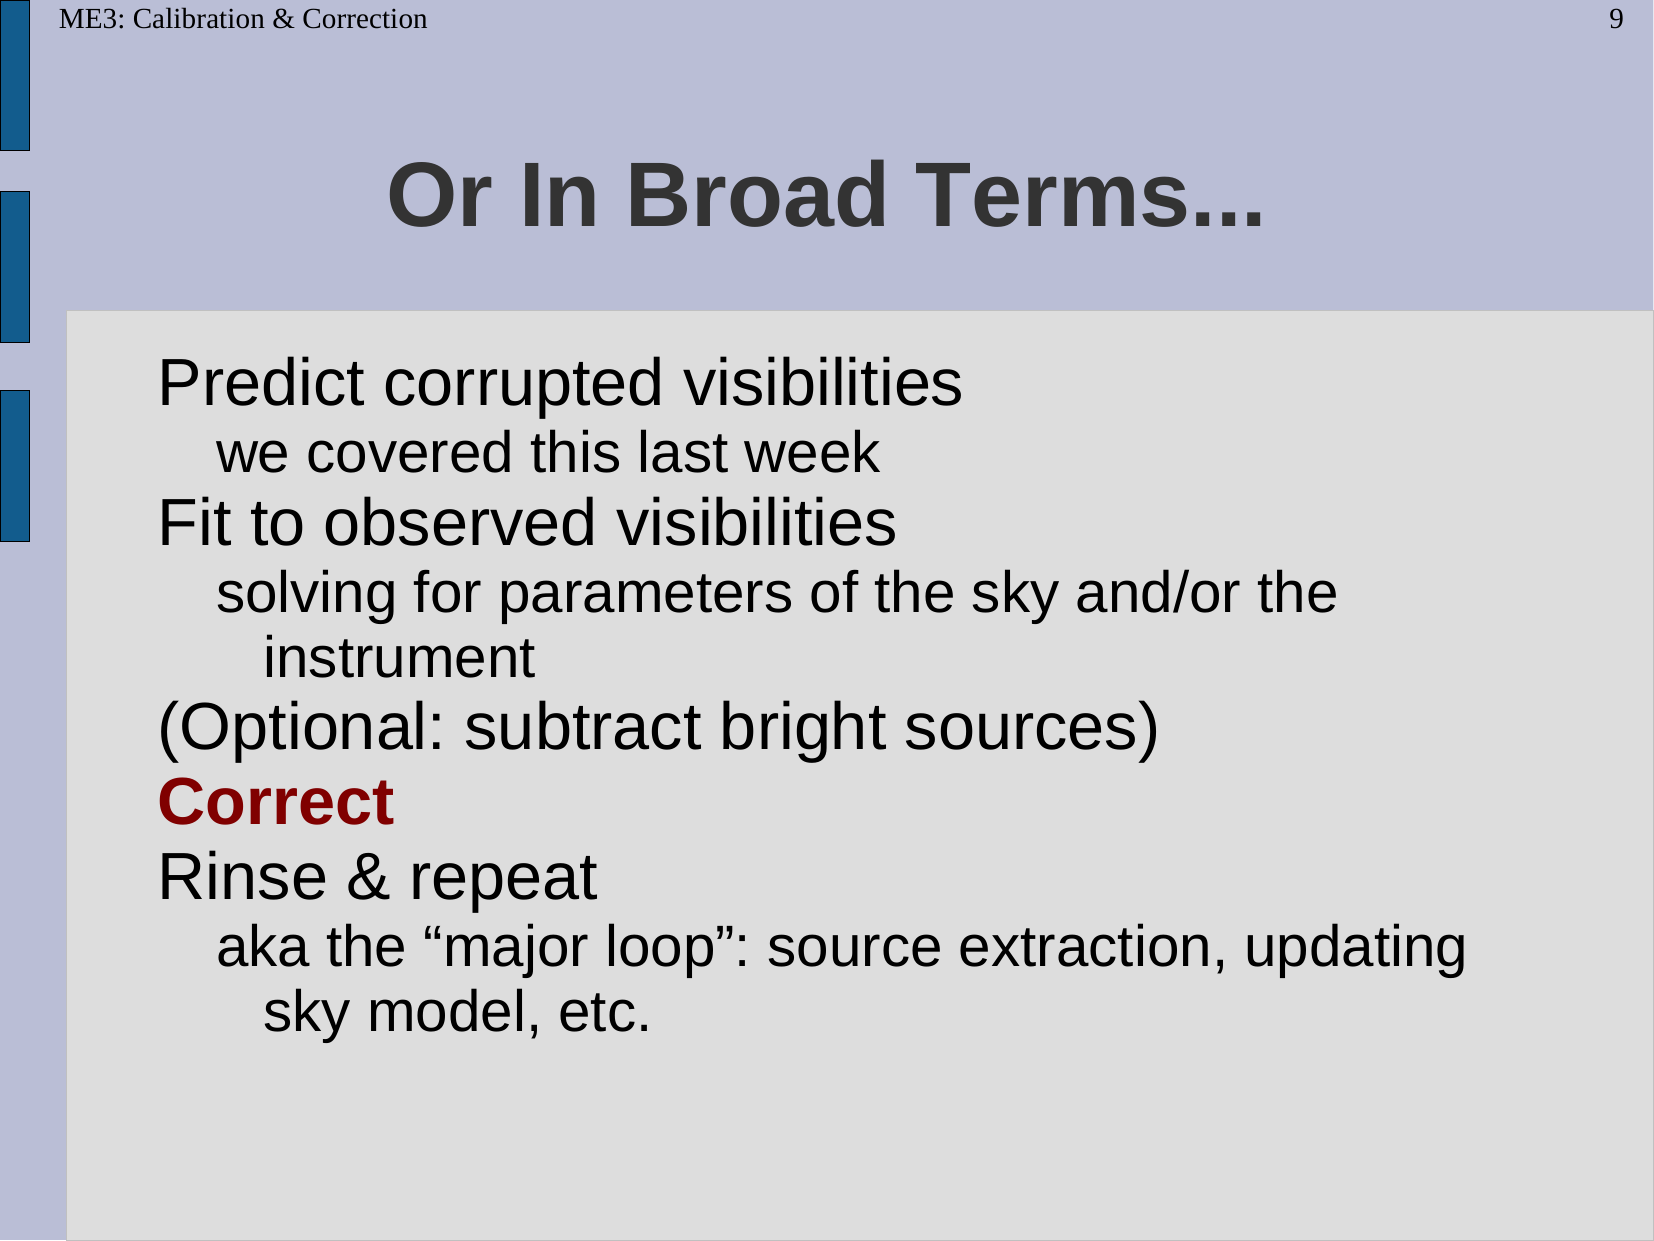

ME3: Calibration & Correction
9
# Or In Broad Terms...
 Predict corrupted visibilities
we covered this last week
 Fit to observed visibilities
solving for parameters of the sky and/or the instrument
 (Optional: subtract bright sources)
 Correct
 Rinse & repeat
aka the “major loop”: source extraction, updating sky model, etc.